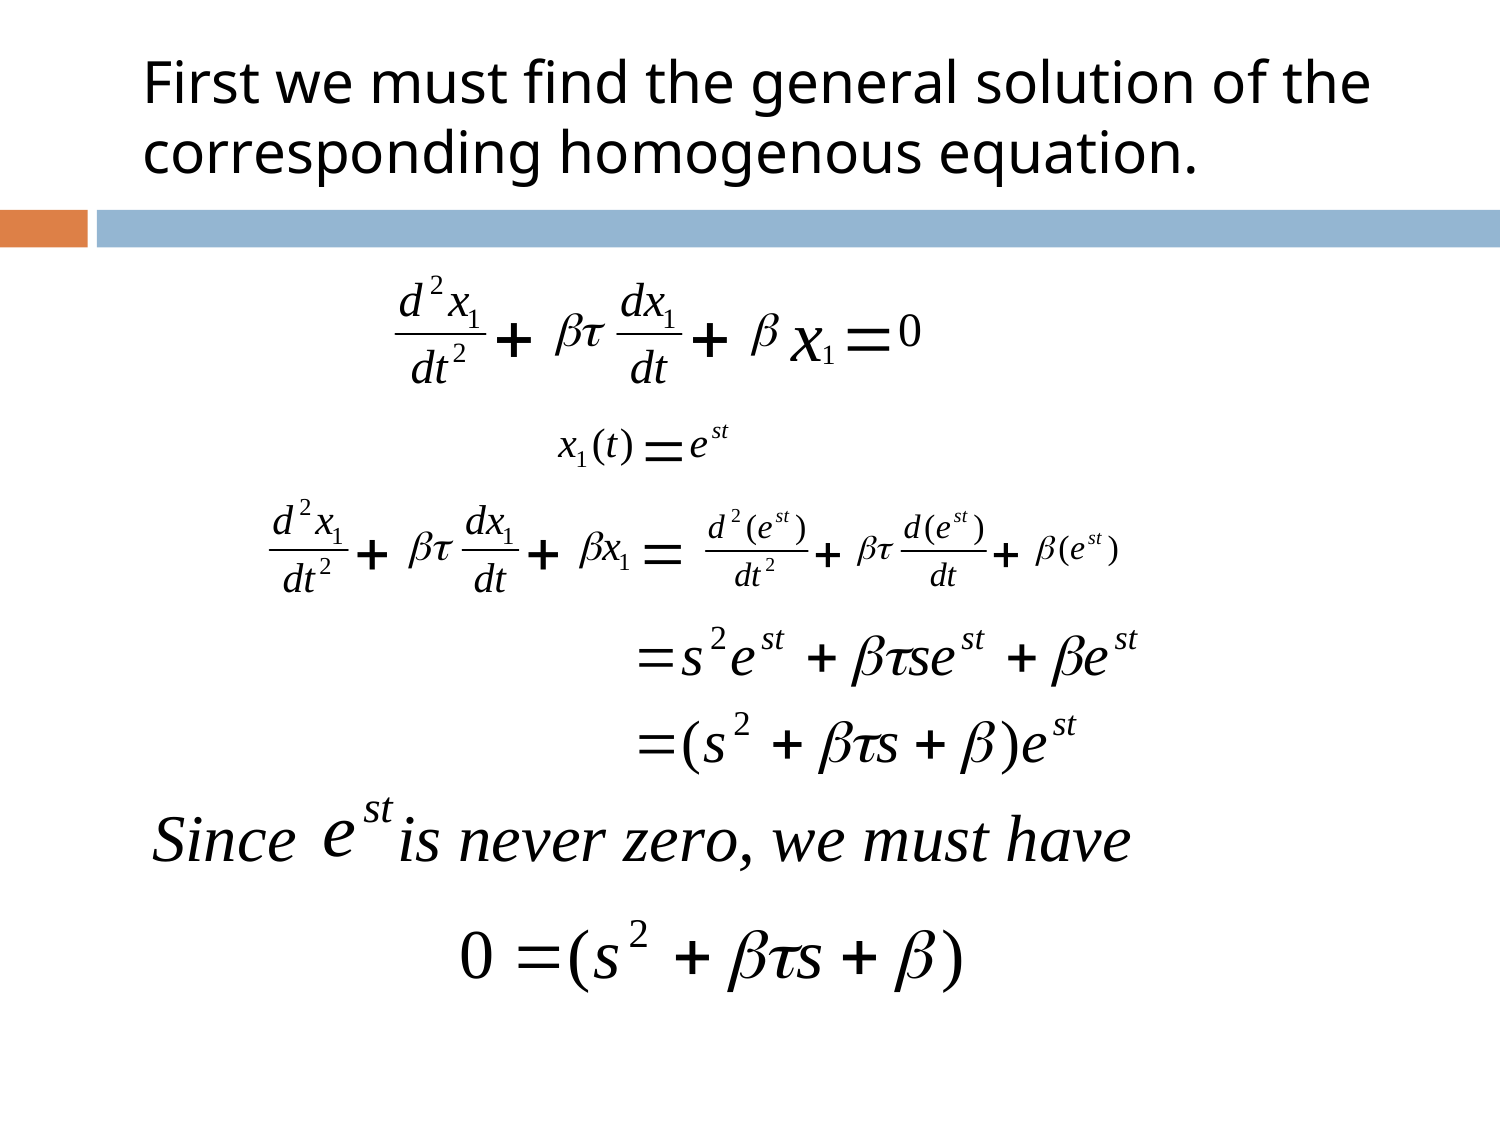

# First we must find the general solution of the corresponding homogenous equation.
Since is never zero, we must have